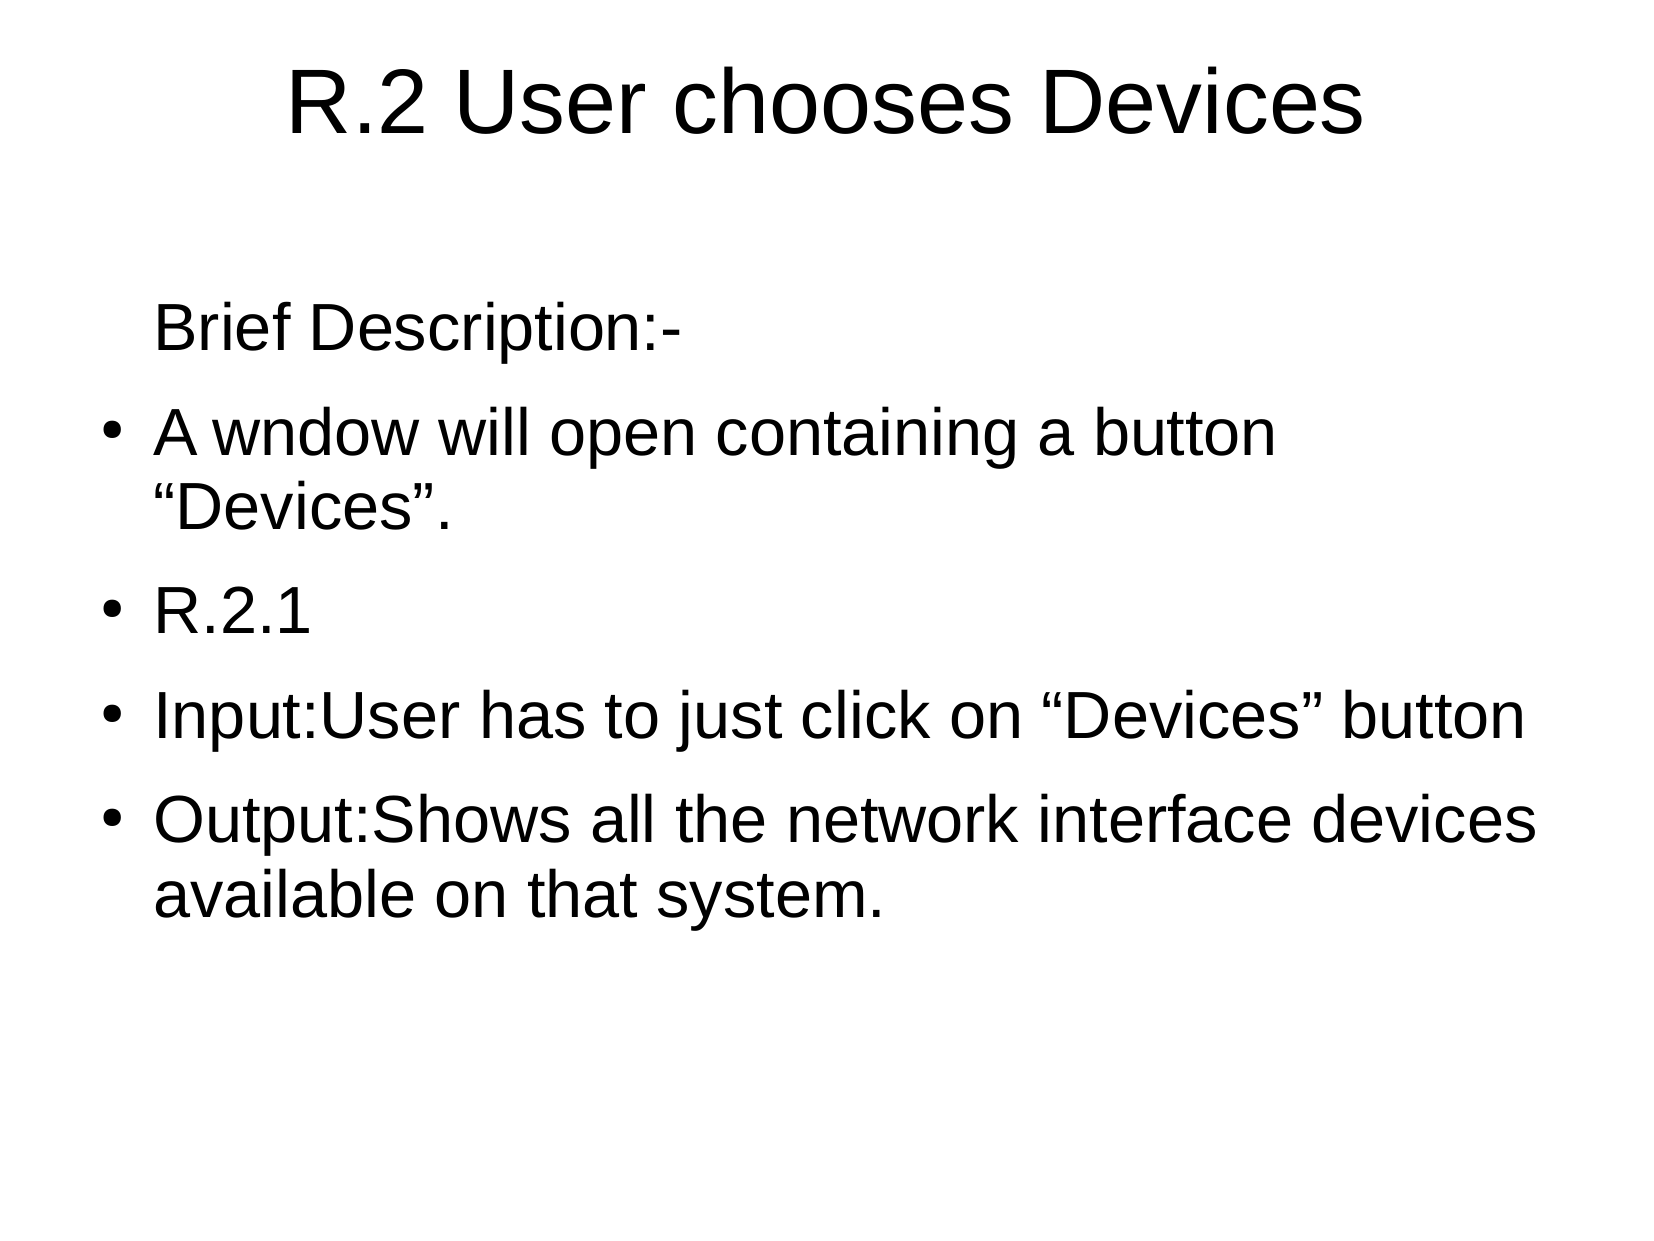

# R.2 User chooses Devices
Brief Description:-
A wndow will open containing a button “Devices”.
R.2.1
Input:User has to just click on “Devices” button
Output:Shows all the network interface devices available on that system.